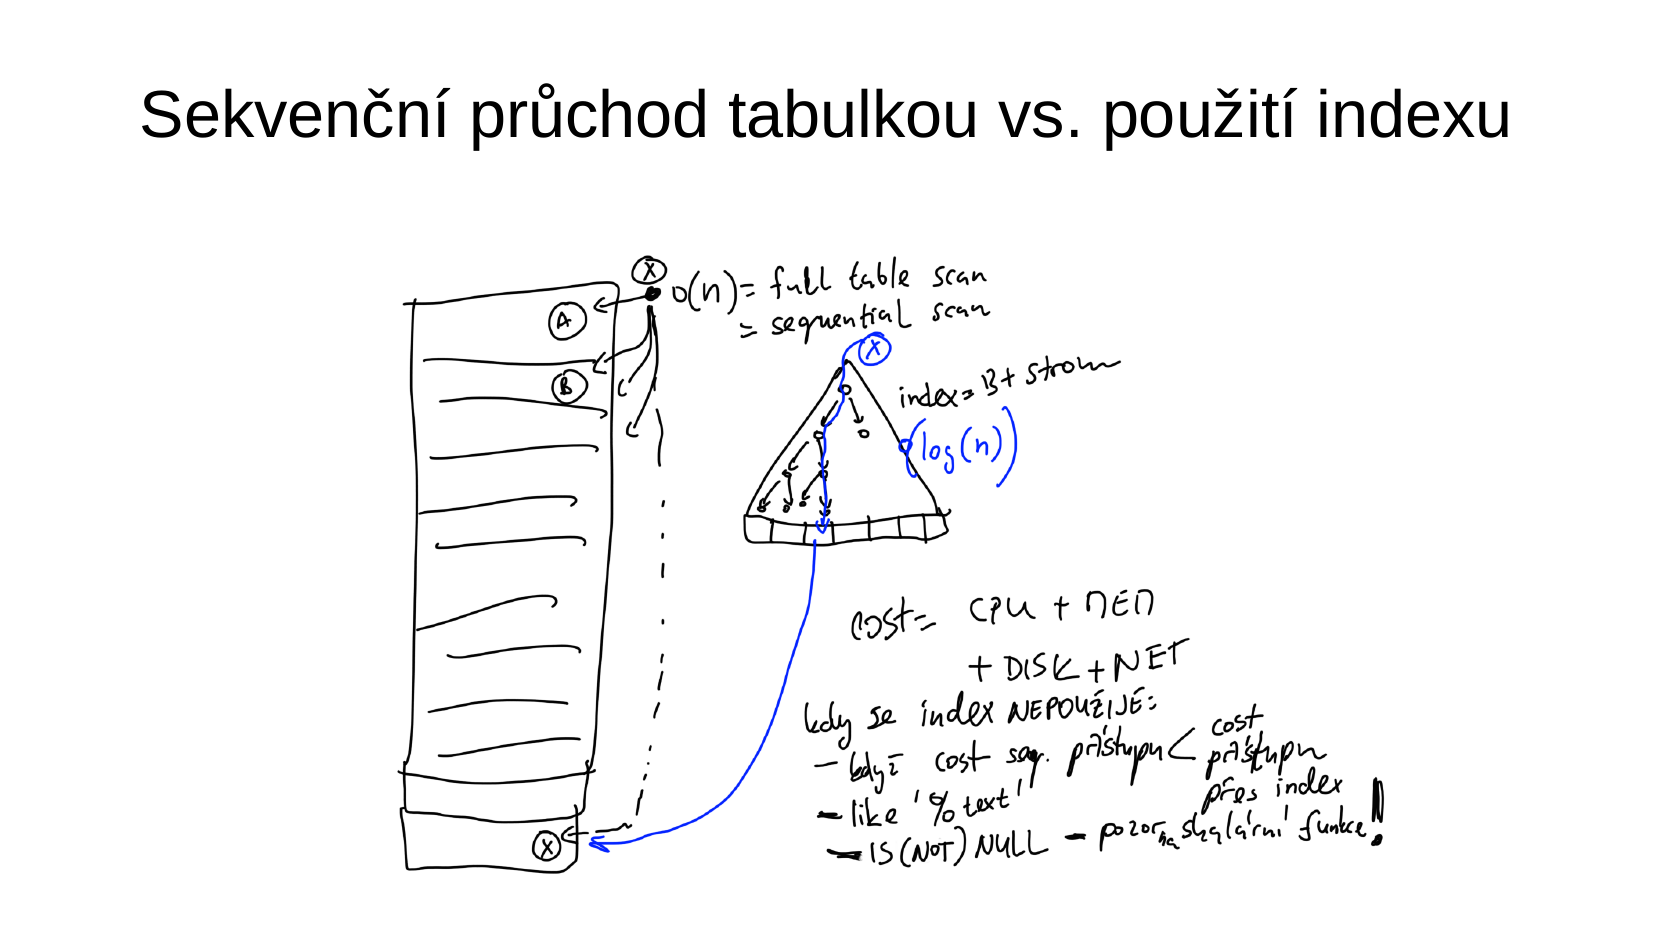

# Sekvenční průchod tabulkou vs. použití indexu